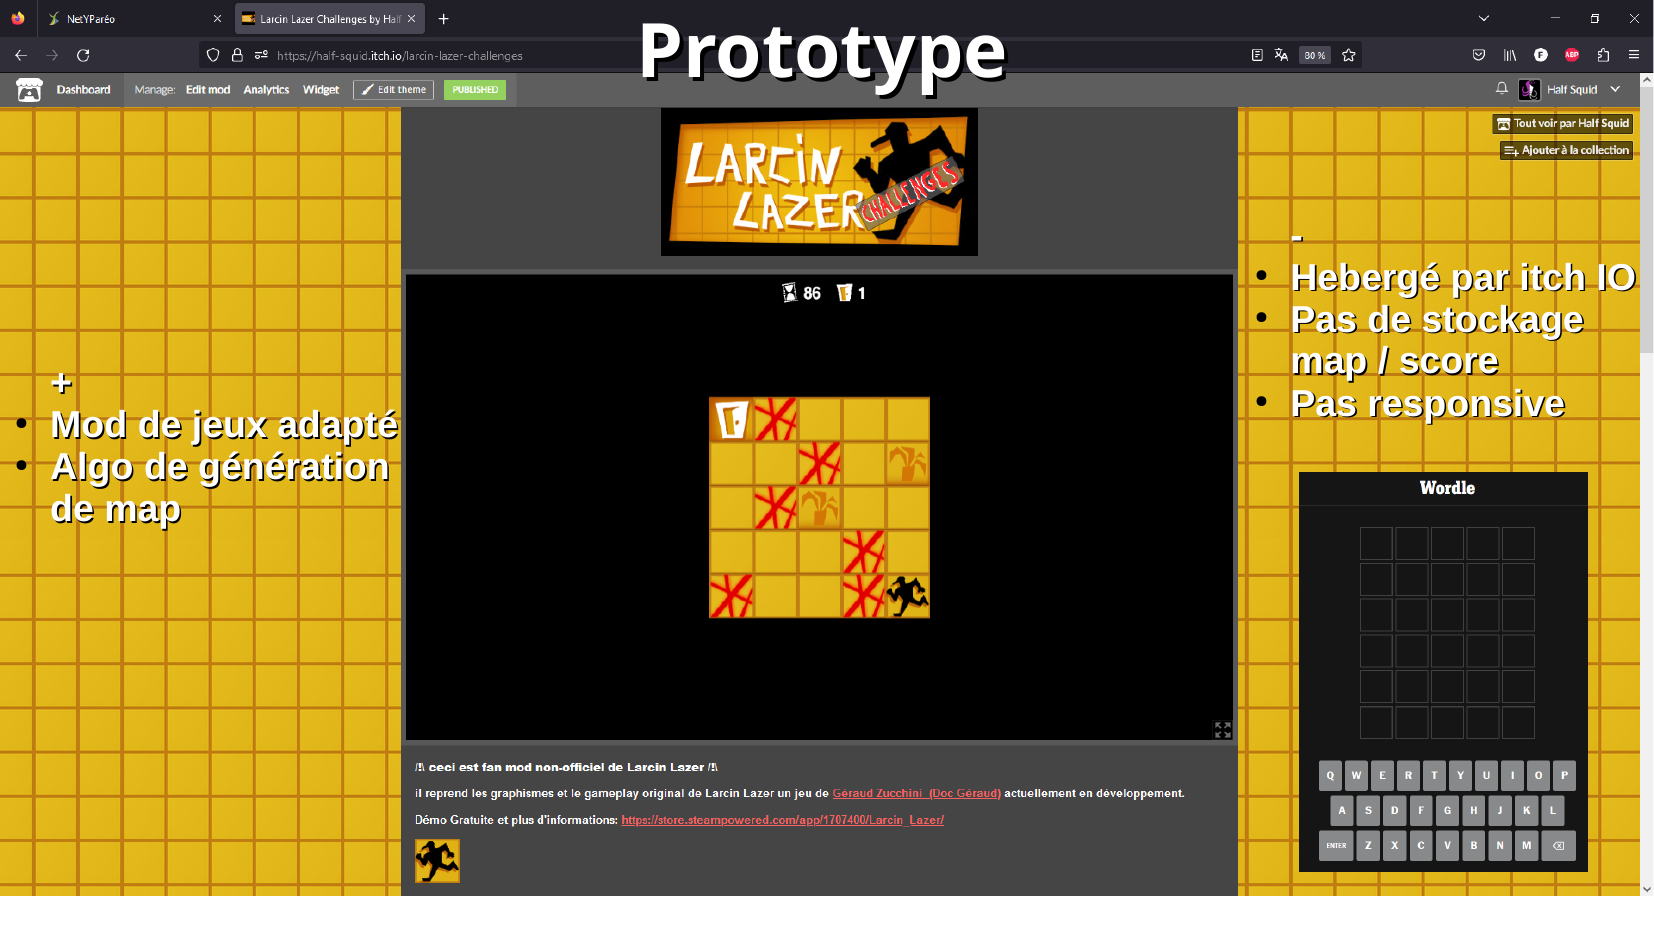

# Prototype
-
Hebergé par itch IO
Pas de stockage map / score
Pas responsive
+
Mod de jeux adapté
Algo de génération de map